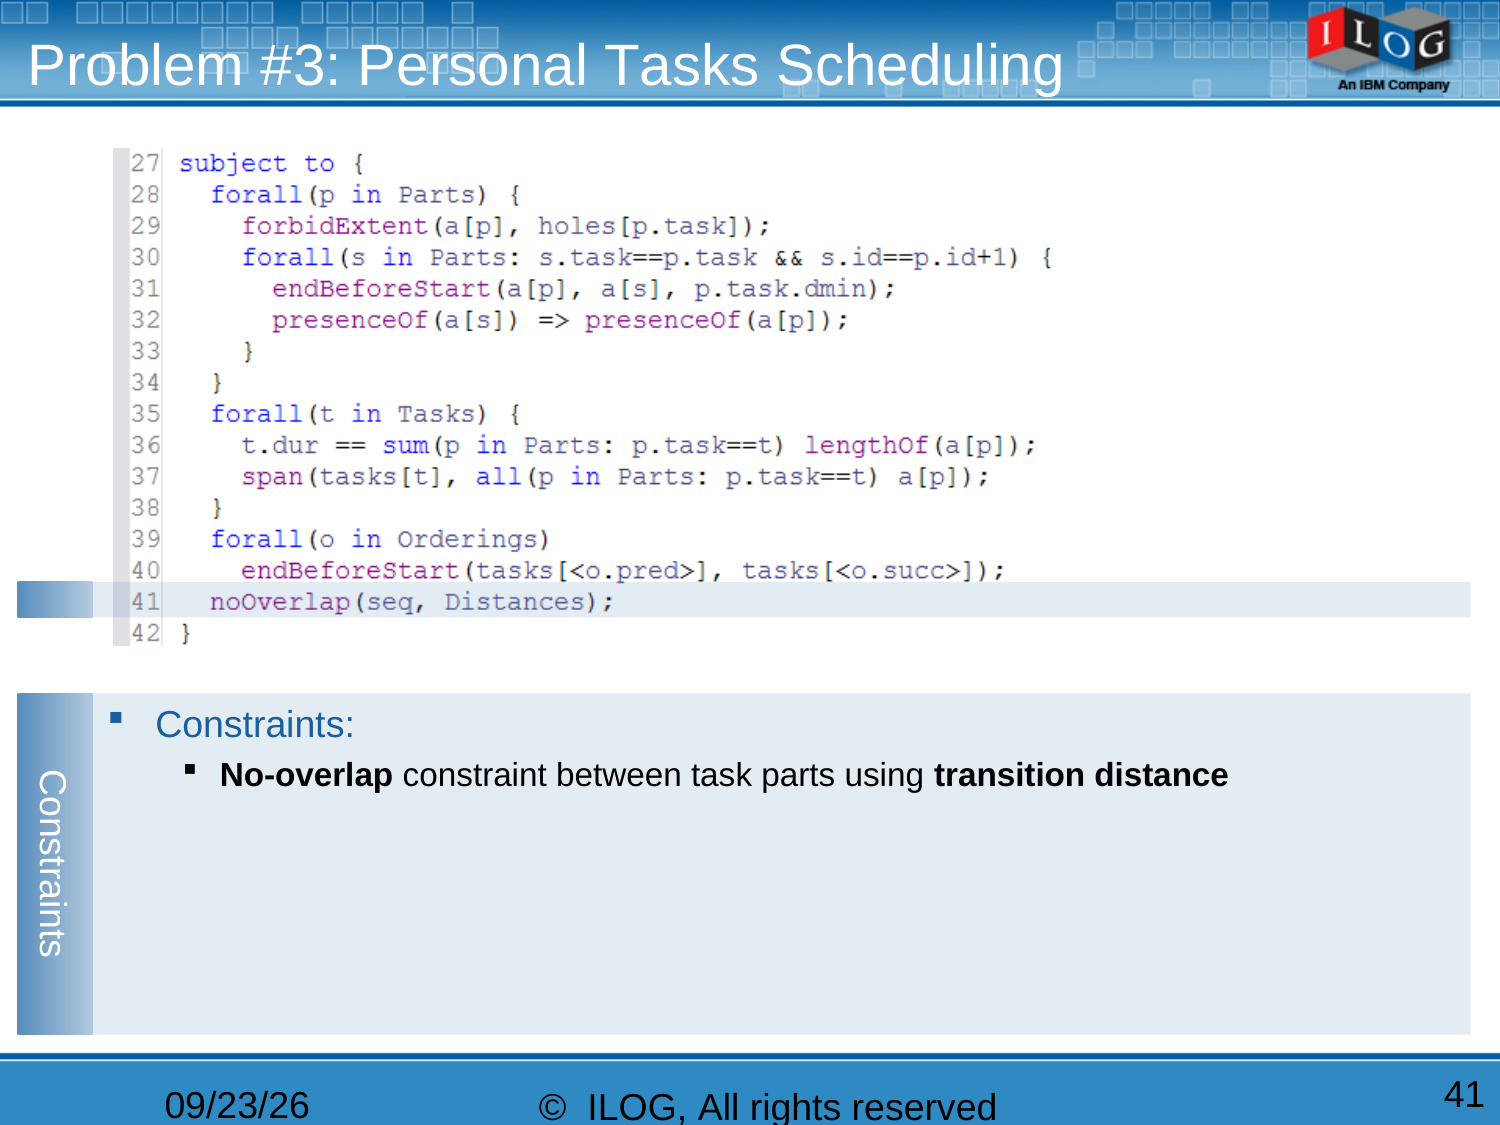

# Problem #3: Personal Tasks Scheduling
Constraints:
No-overlap constraint between task parts using transition distance
Constraints
41
© ILOG, All rights reserved